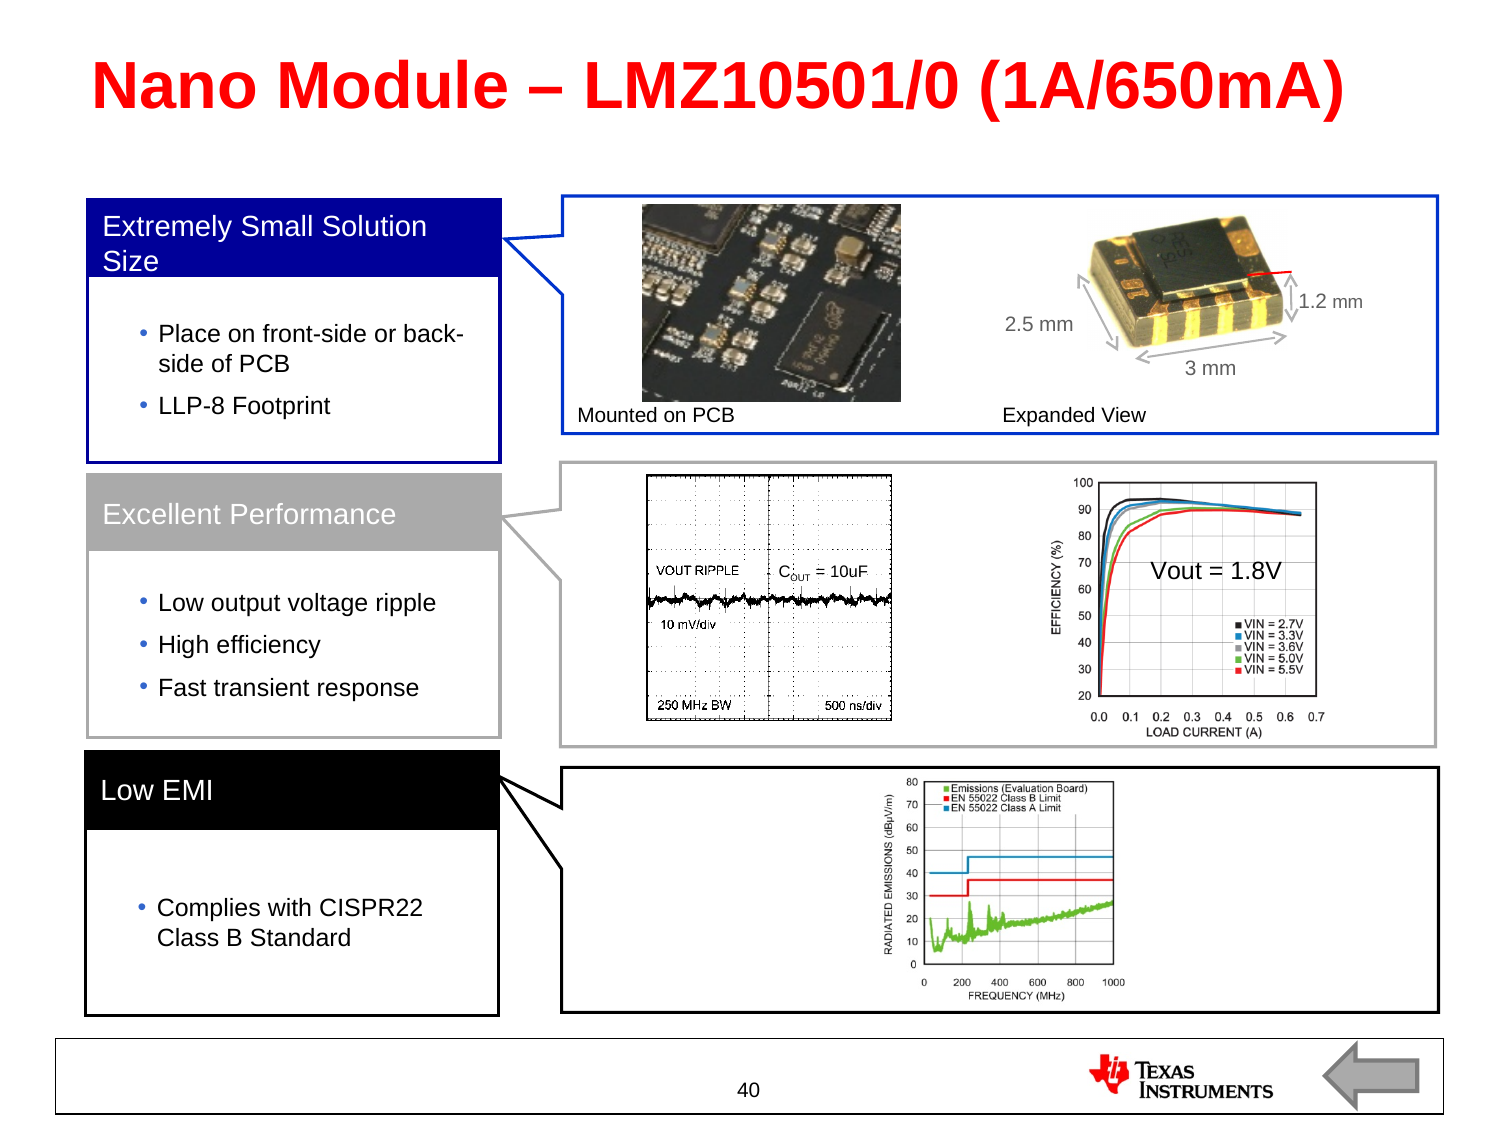

# Nano Module – LMZ10501/0 (1A/650mA)
Extremely Small Solution Size
1.2 mm
2.5 mm
3 mm
Place on front-side or back-side of PCB
LLP-8 Footprint
Mounted on PCB
Expanded View
Excellent Performance
Vout = 1.8V
Low output voltage ripple
High efficiency
Fast transient response
COUT = 10uF
Low EMI
Complies with CISPR22 Class B Standard